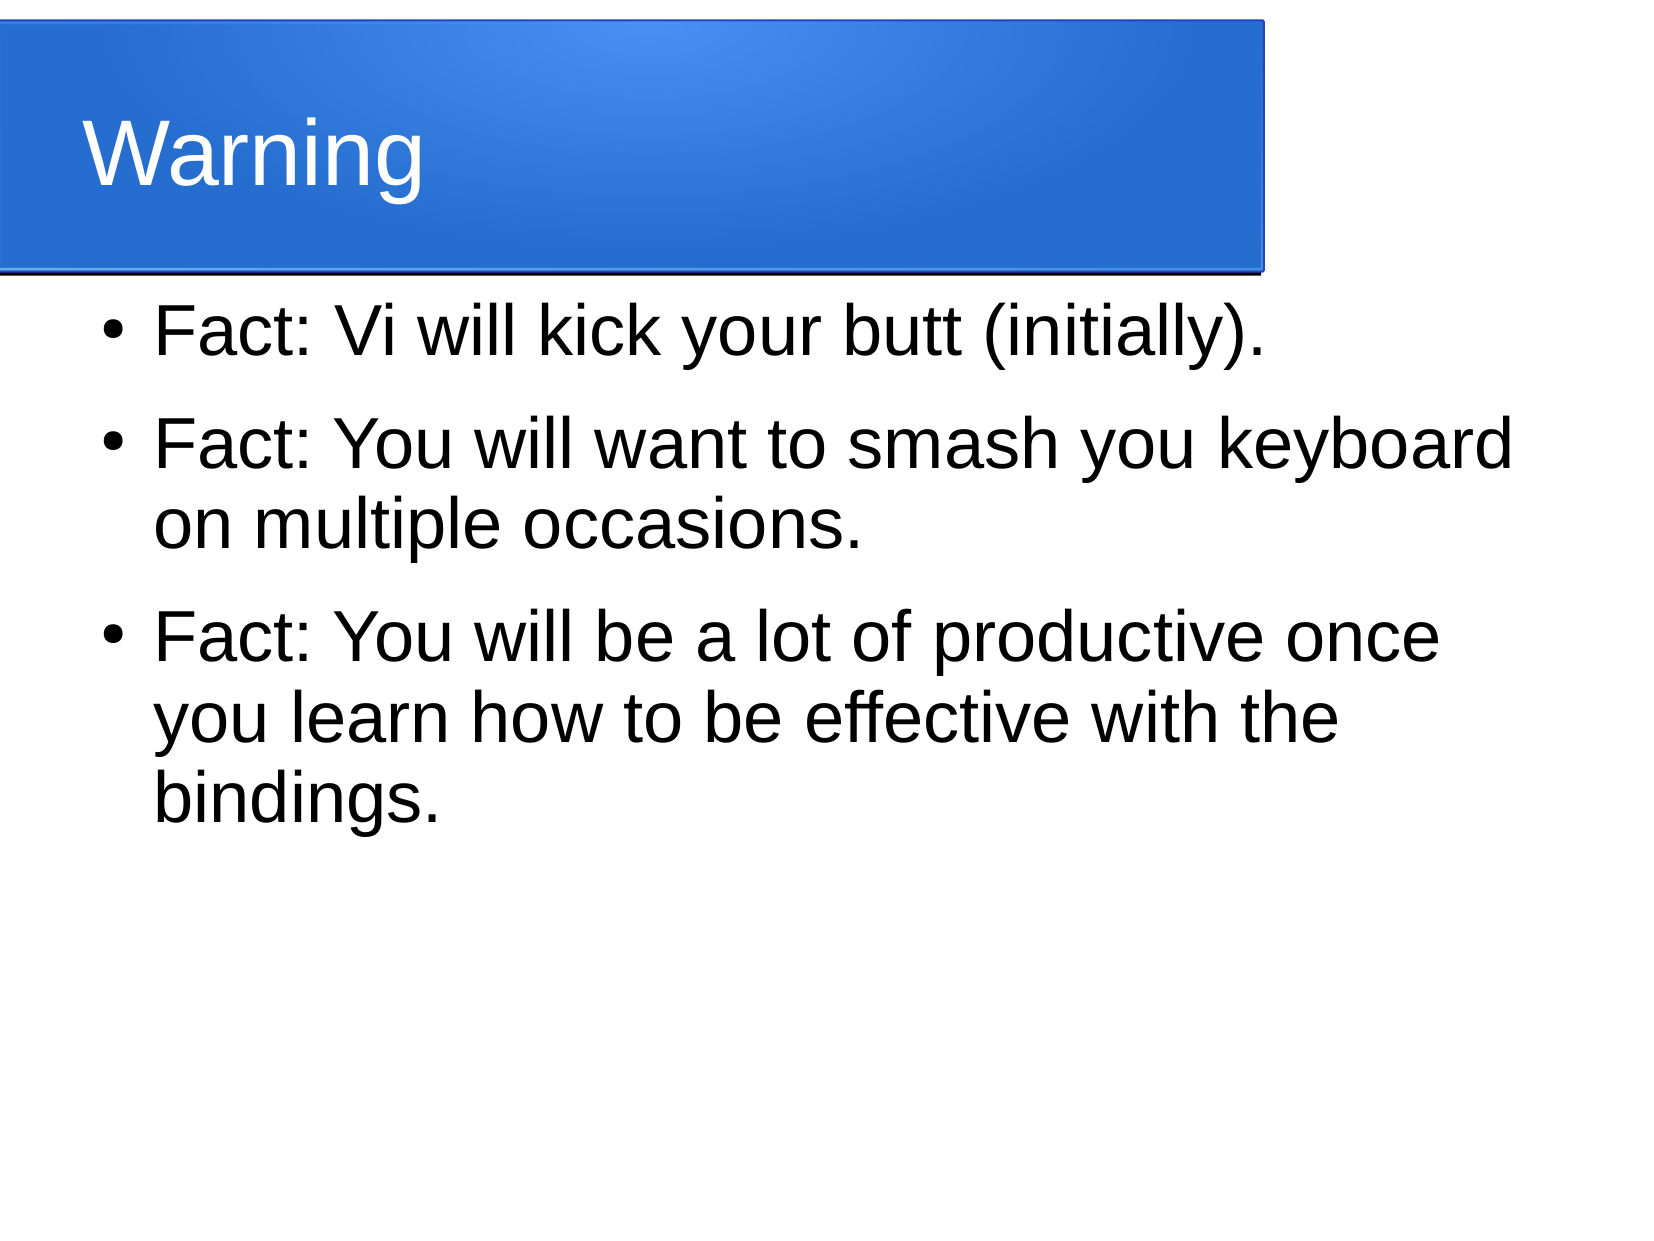

# Warning
Fact: Vi will kick your butt (initially).
Fact: You will want to smash you keyboard on multiple occasions.
Fact: You will be a lot of productive once you learn how to be effective with the bindings.